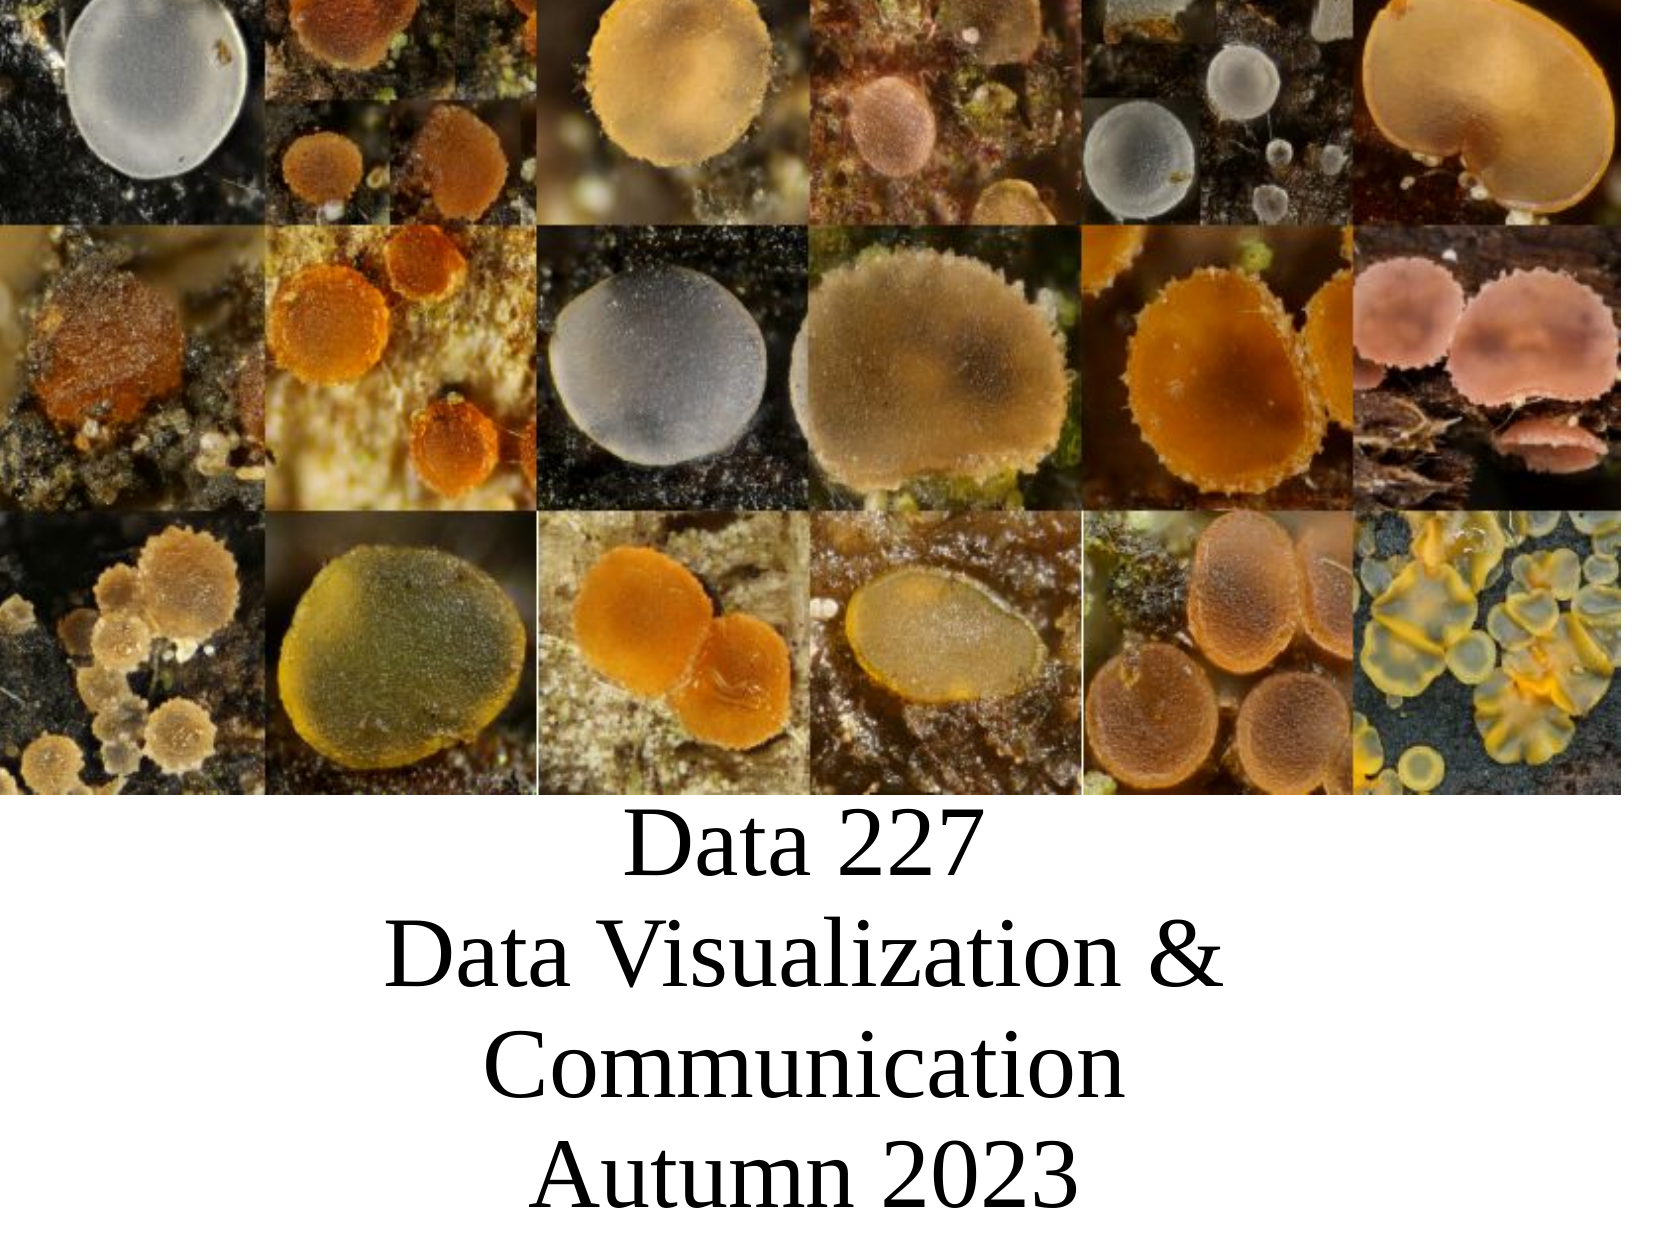

#
Data 227
Data Visualization & Communication
Autumn 2023